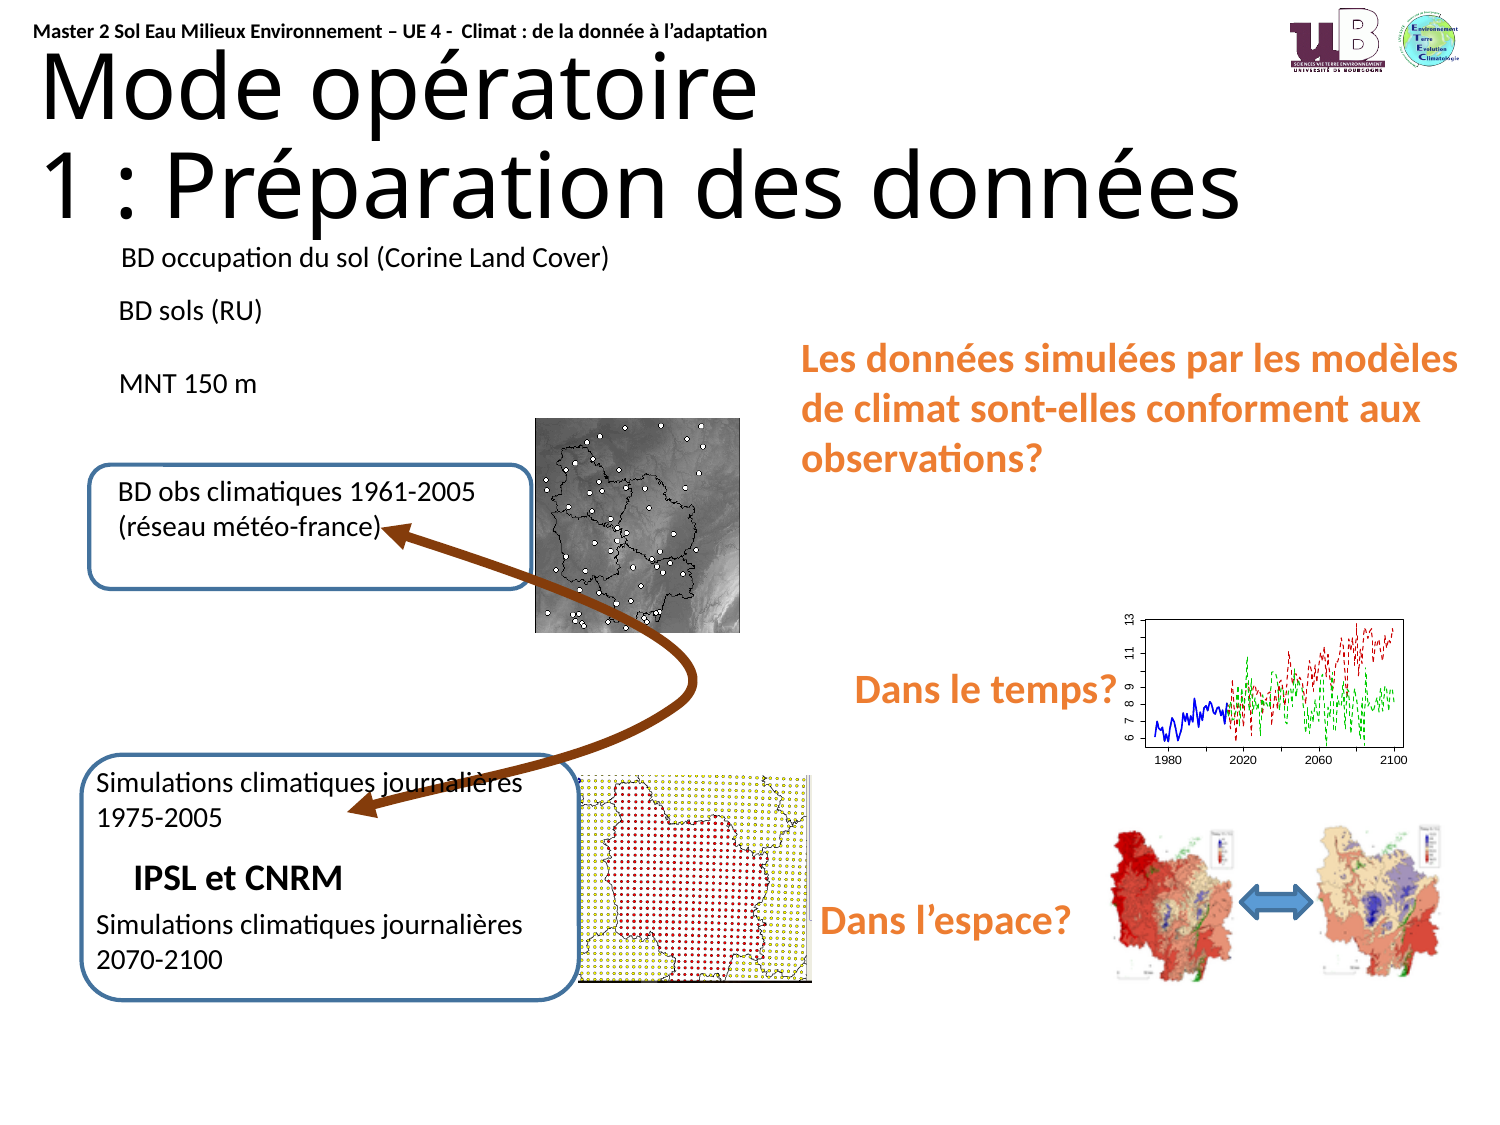

Mode opératoire
1 : Préparation des données
BD occupation du sol (Corine Land Cover)
BD sols (RU)
Les données simulées par les modèles de climat sont-elles conforment aux observations?
MNT 150 m
BD obs climatiques 1961-2005 (réseau météo-france)
Dans le temps?
Simulations climatiques journalières 1975-2005
Dans l’espace?
IPSL et CNRM
Simulations climatiques journalières 2070-2100